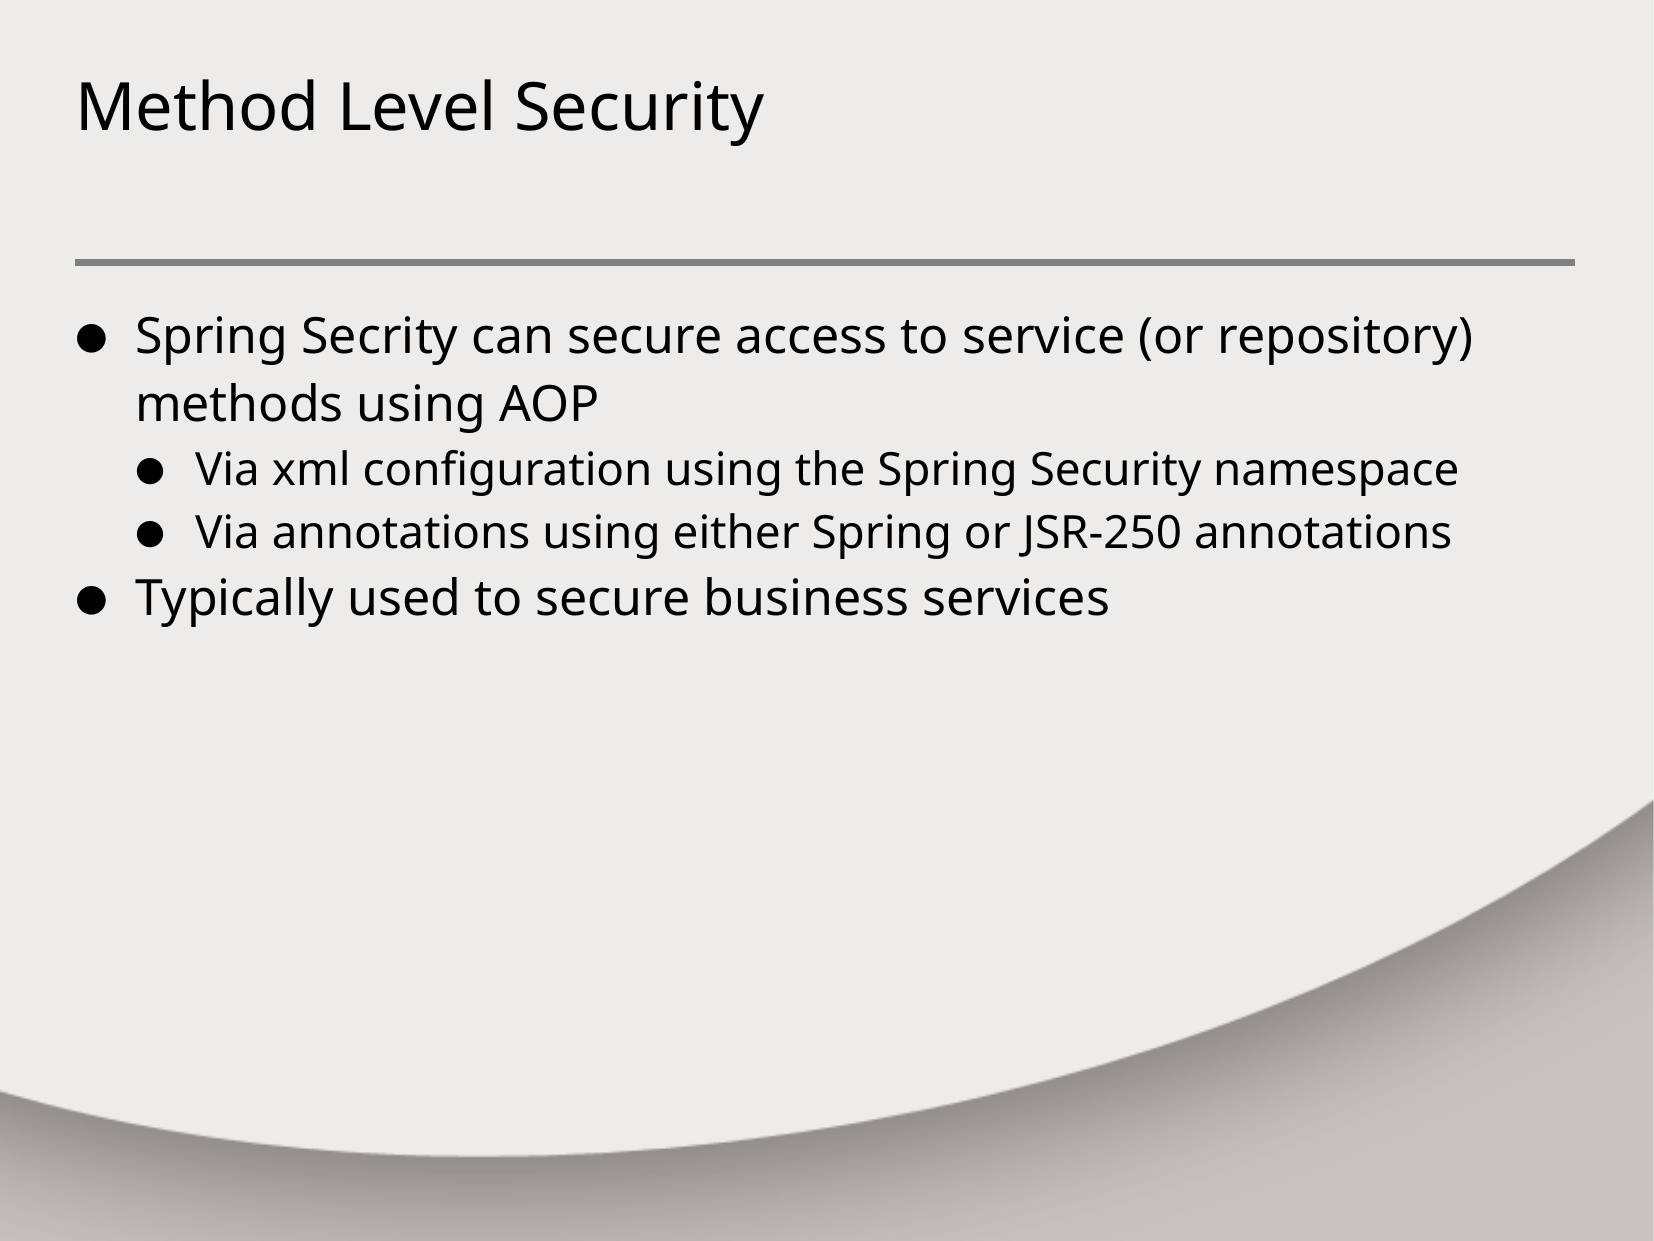

# Method Level Security
Spring Secrity can secure access to service (or repository) methods using AOP
Via xml configuration using the Spring Security namespace
Via annotations using either Spring or JSR-250 annotations
Typically used to secure business services